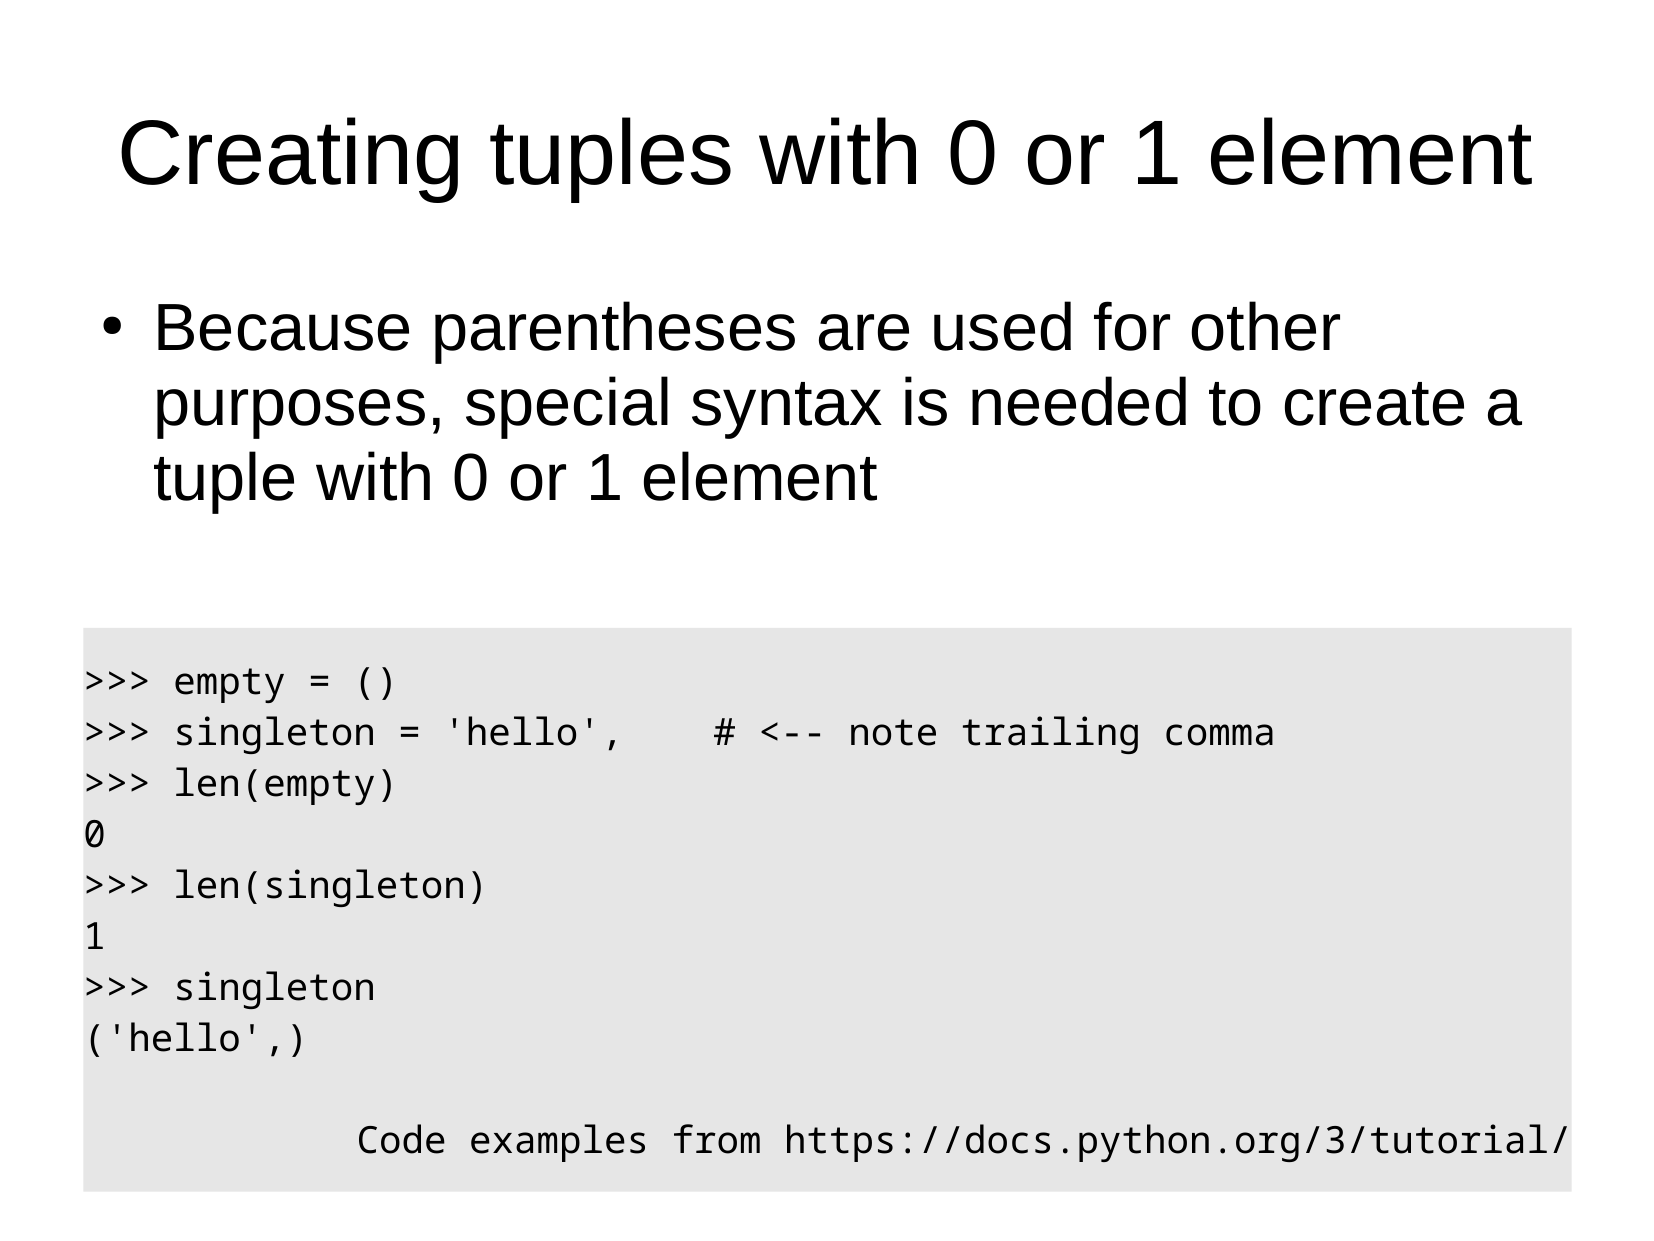

# Creating tuples with 0 or 1 element
Because parentheses are used for other purposes, special syntax is needed to create a tuple with 0 or 1 element
>>> empty = ()
>>> singleton = 'hello', # <-- note trailing comma
>>> len(empty)
0
>>> len(singleton)
1
>>> singleton
('hello',)
Code examples from https://docs.python.org/3/tutorial/